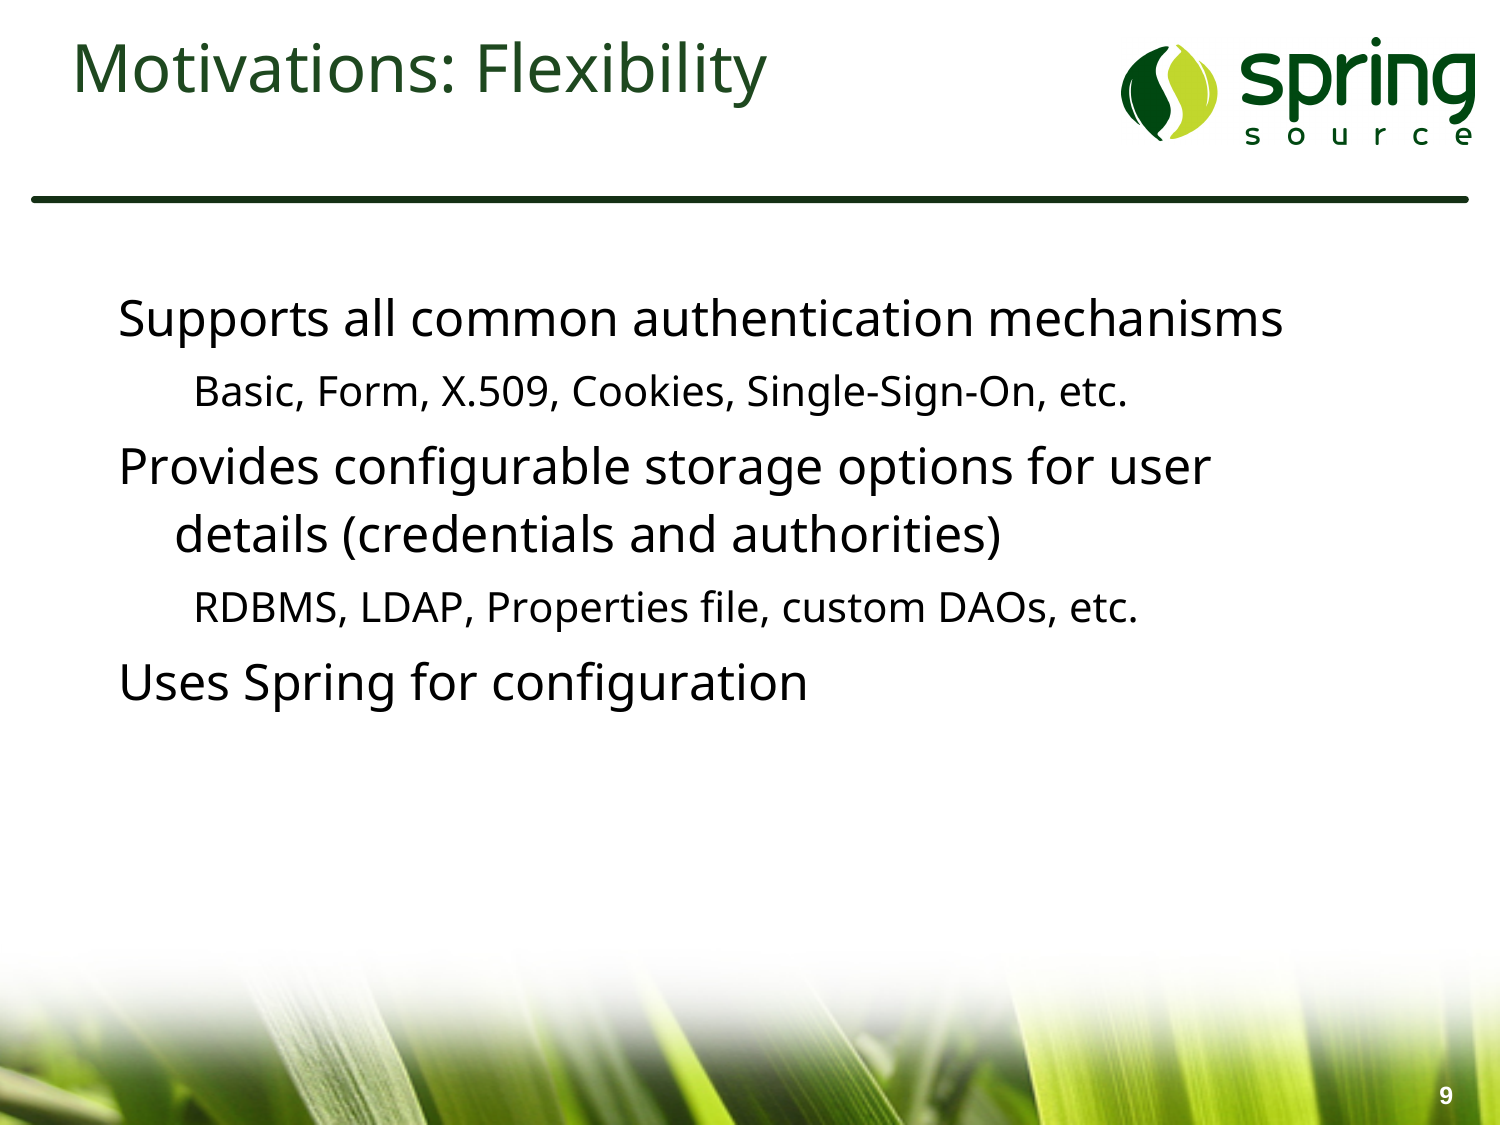

# Motivations: Flexibility
Supports all common authentication mechanisms
Basic, Form, X.509, Cookies, Single-Sign-On, etc.
Provides configurable storage options for user details (credentials and authorities)
RDBMS, LDAP, Properties file, custom DAOs, etc.
Uses Spring for configuration